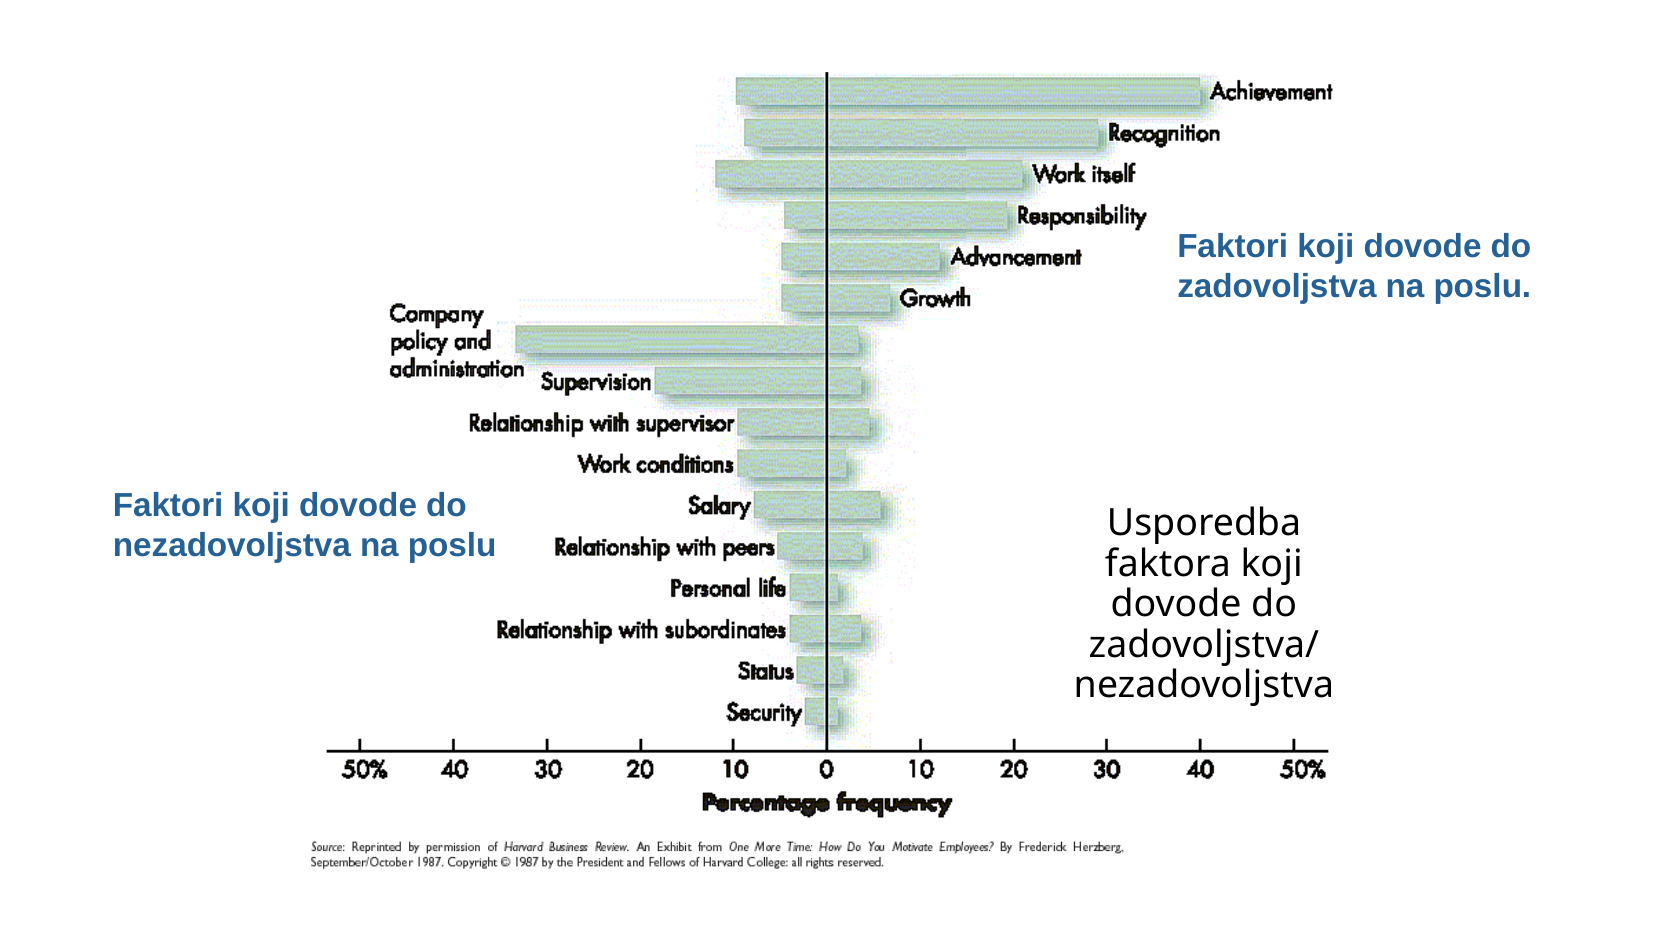

Faktori koji dovode do zadovoljstva na poslu.
Faktori koji dovode do nezadovoljstva na poslu
# Usporedba faktora koji dovode do zadovoljstva/ nezadovoljstva